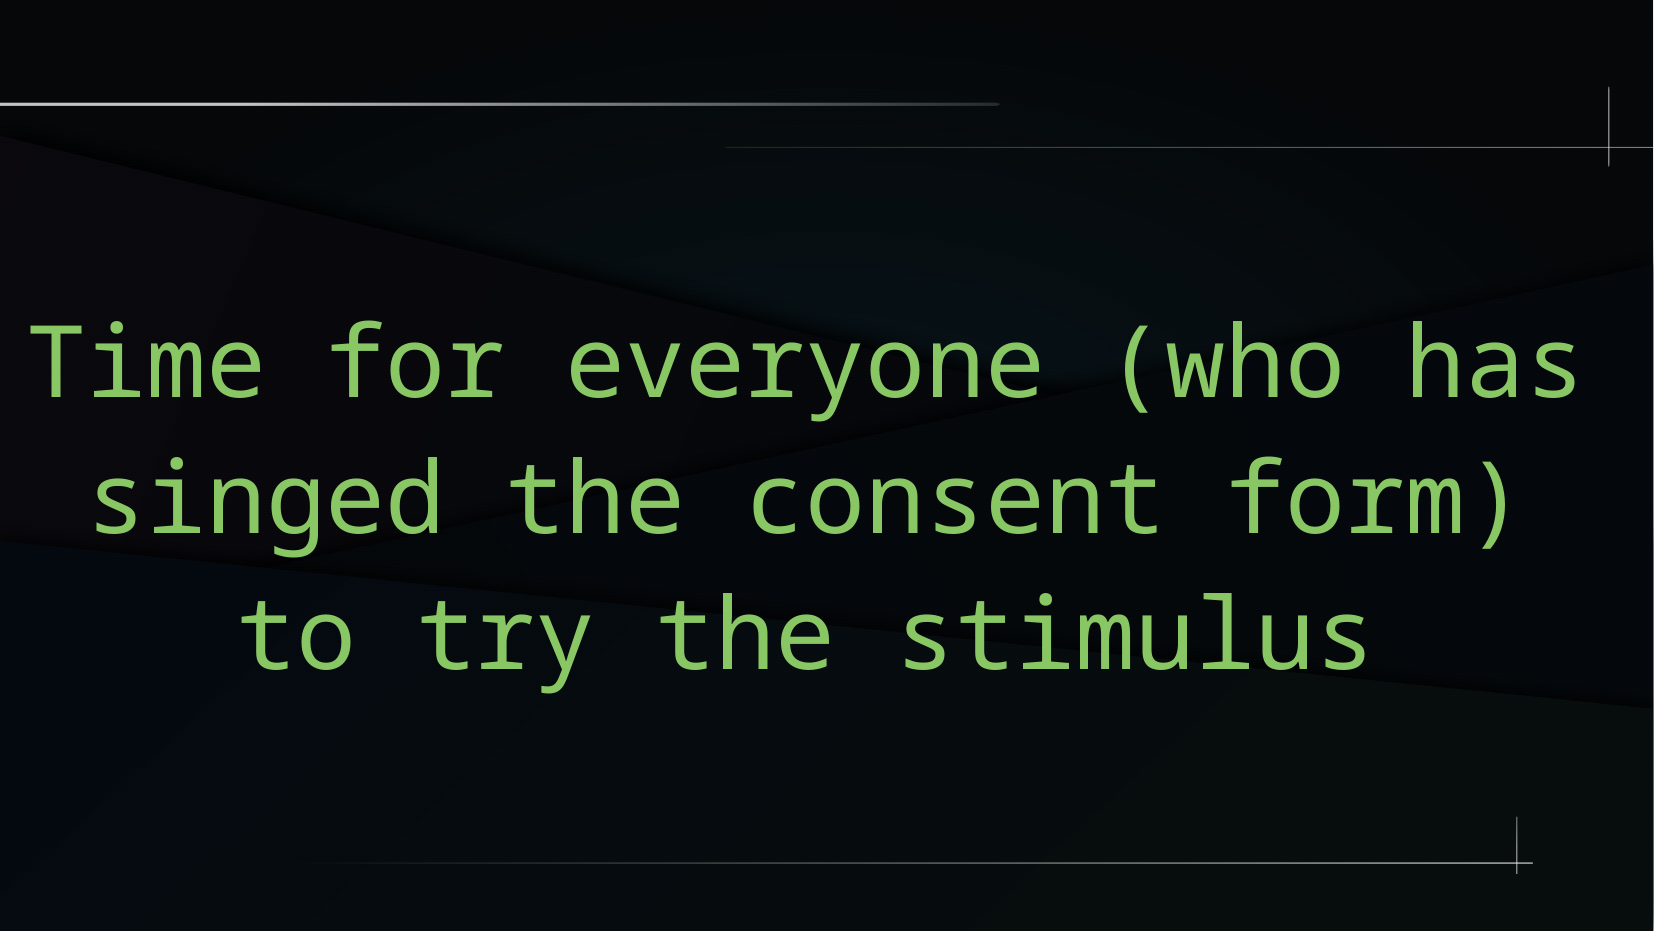

# Time for everyone (who has singed the consent form) to try the stimulus